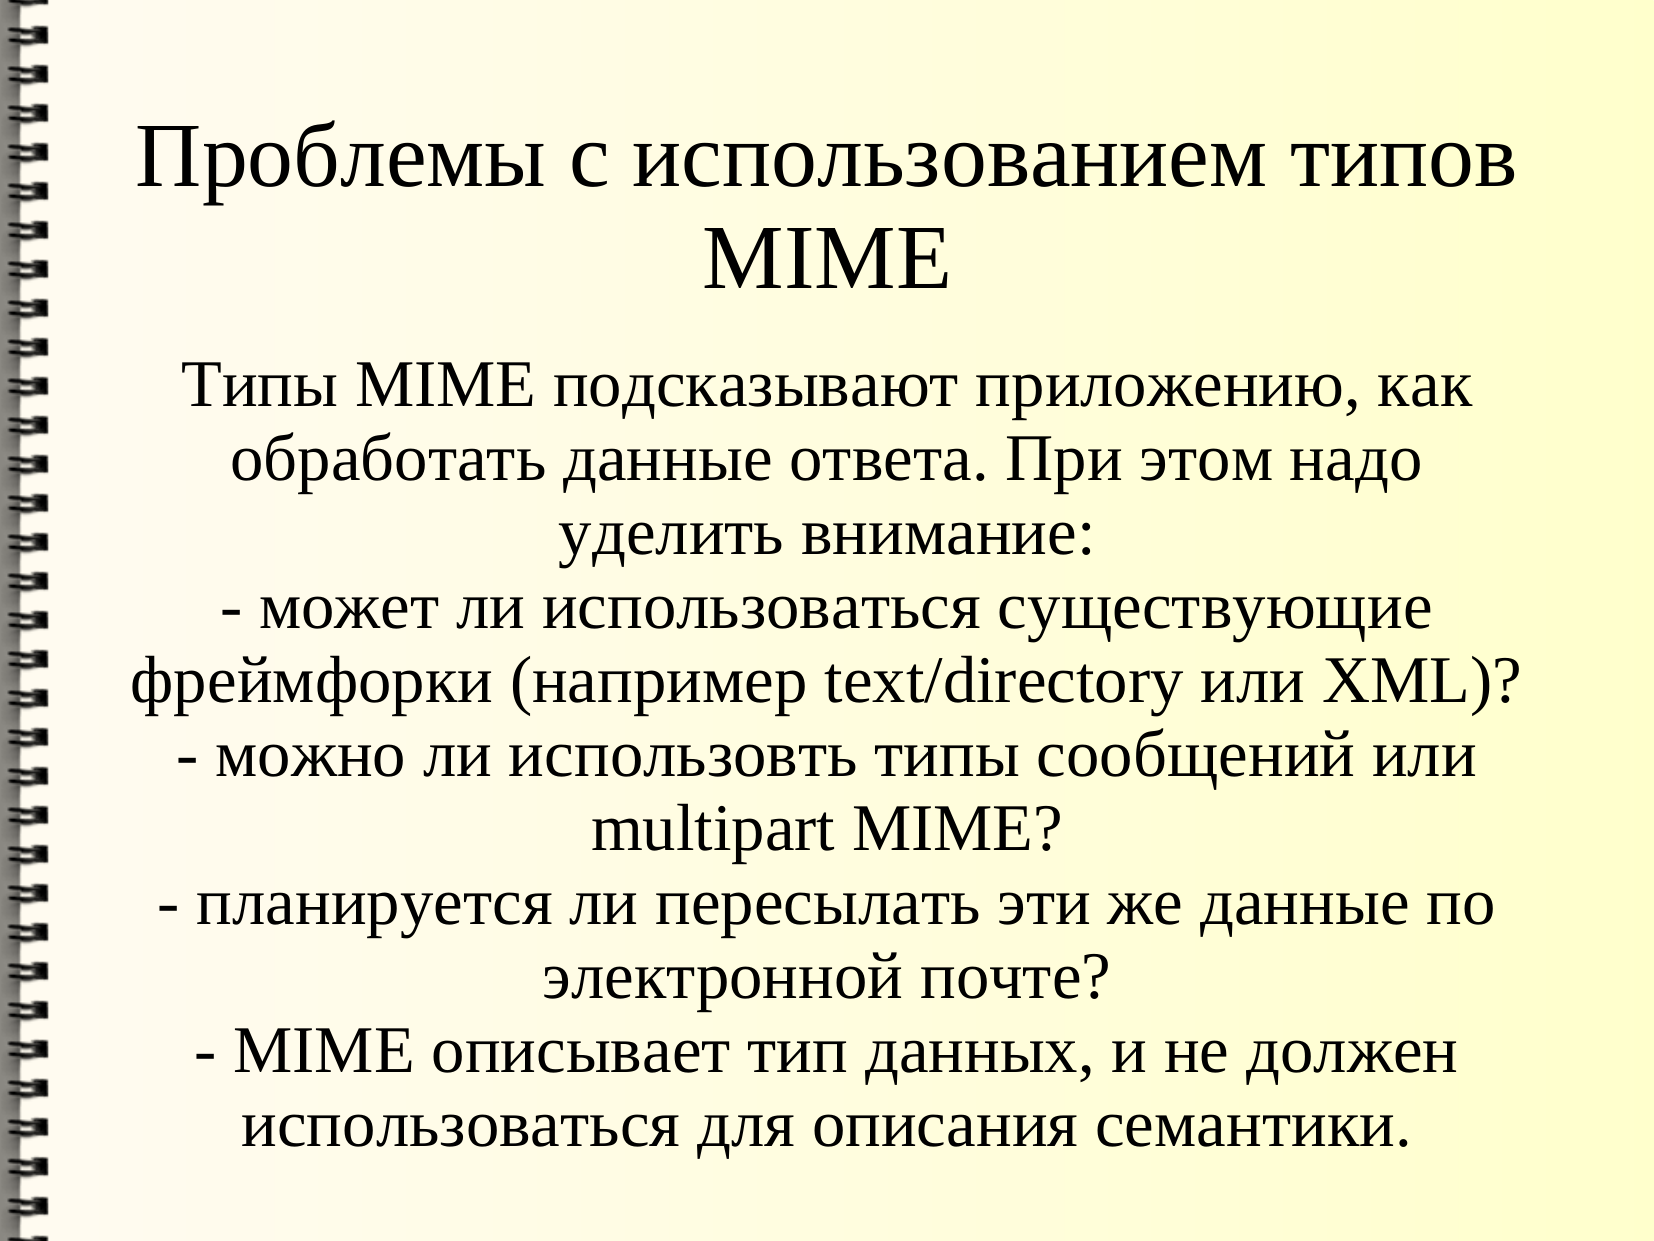

# Проблемы с использованием типов MIME
Типы MIME подсказывают приложению, как обработать данные ответа. При этом надо уделить внимание:
- может ли использоваться существующие фреймфорки (например text/directory или XML)?
- можно ли использовть типы сообщений или multipart MIME?
- планируется ли пересылать эти же данные по электронной почте?
- MIME описывает тип данных, и не должен использоваться для описания семантики.